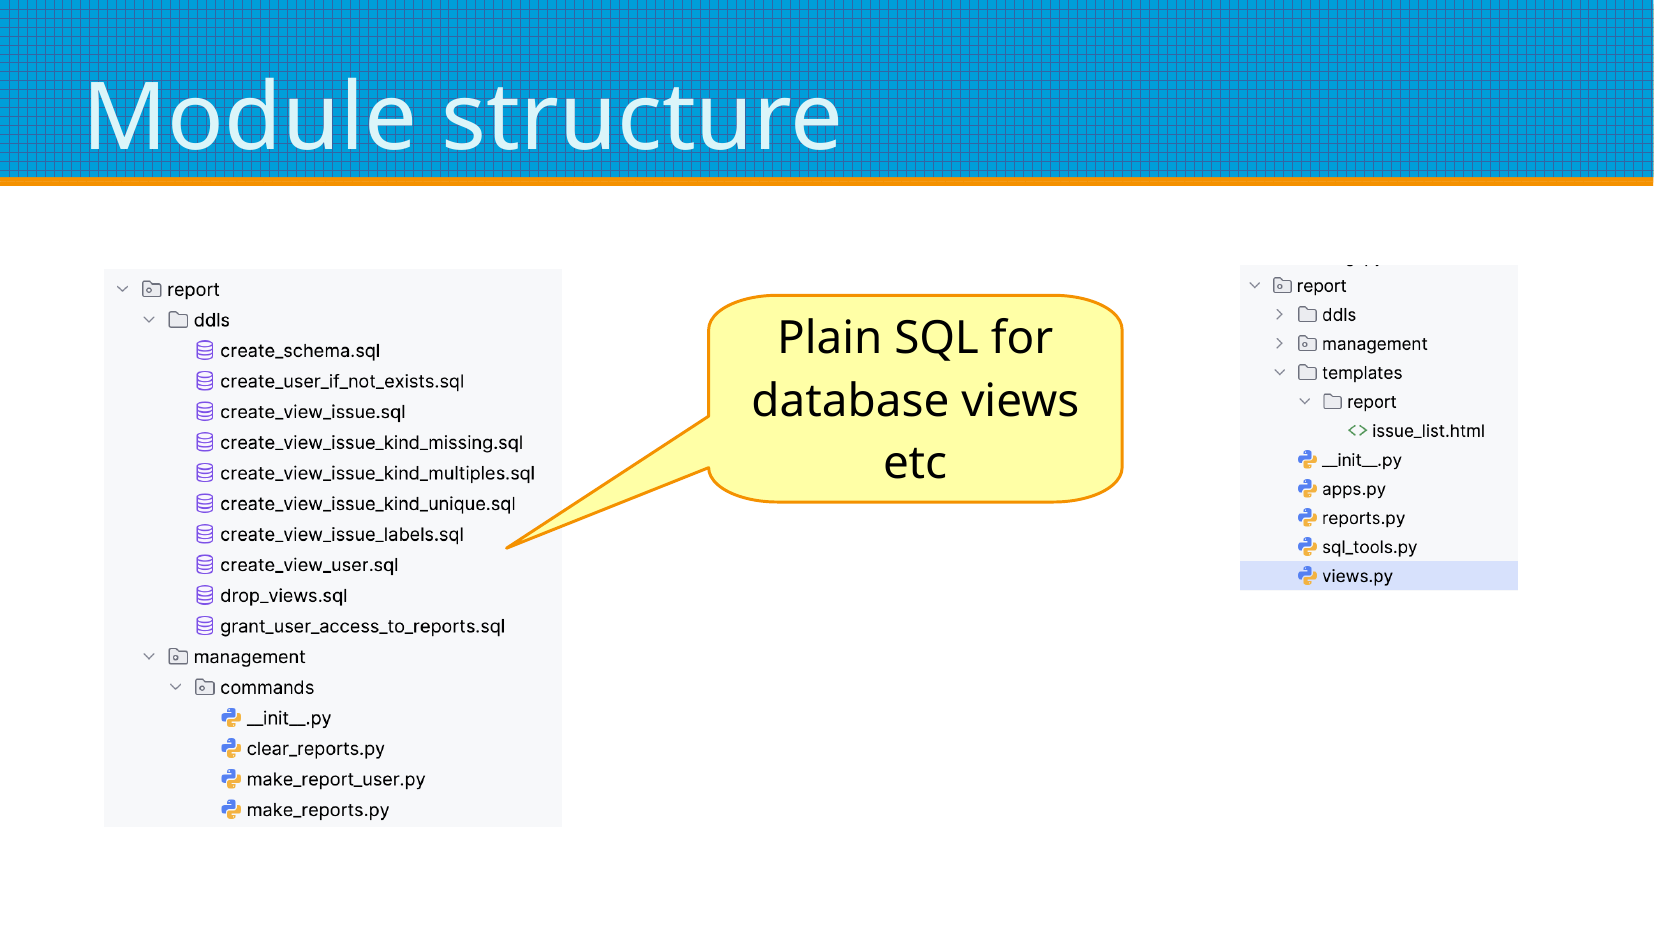

# Module structure
Plain SQL for database views etc